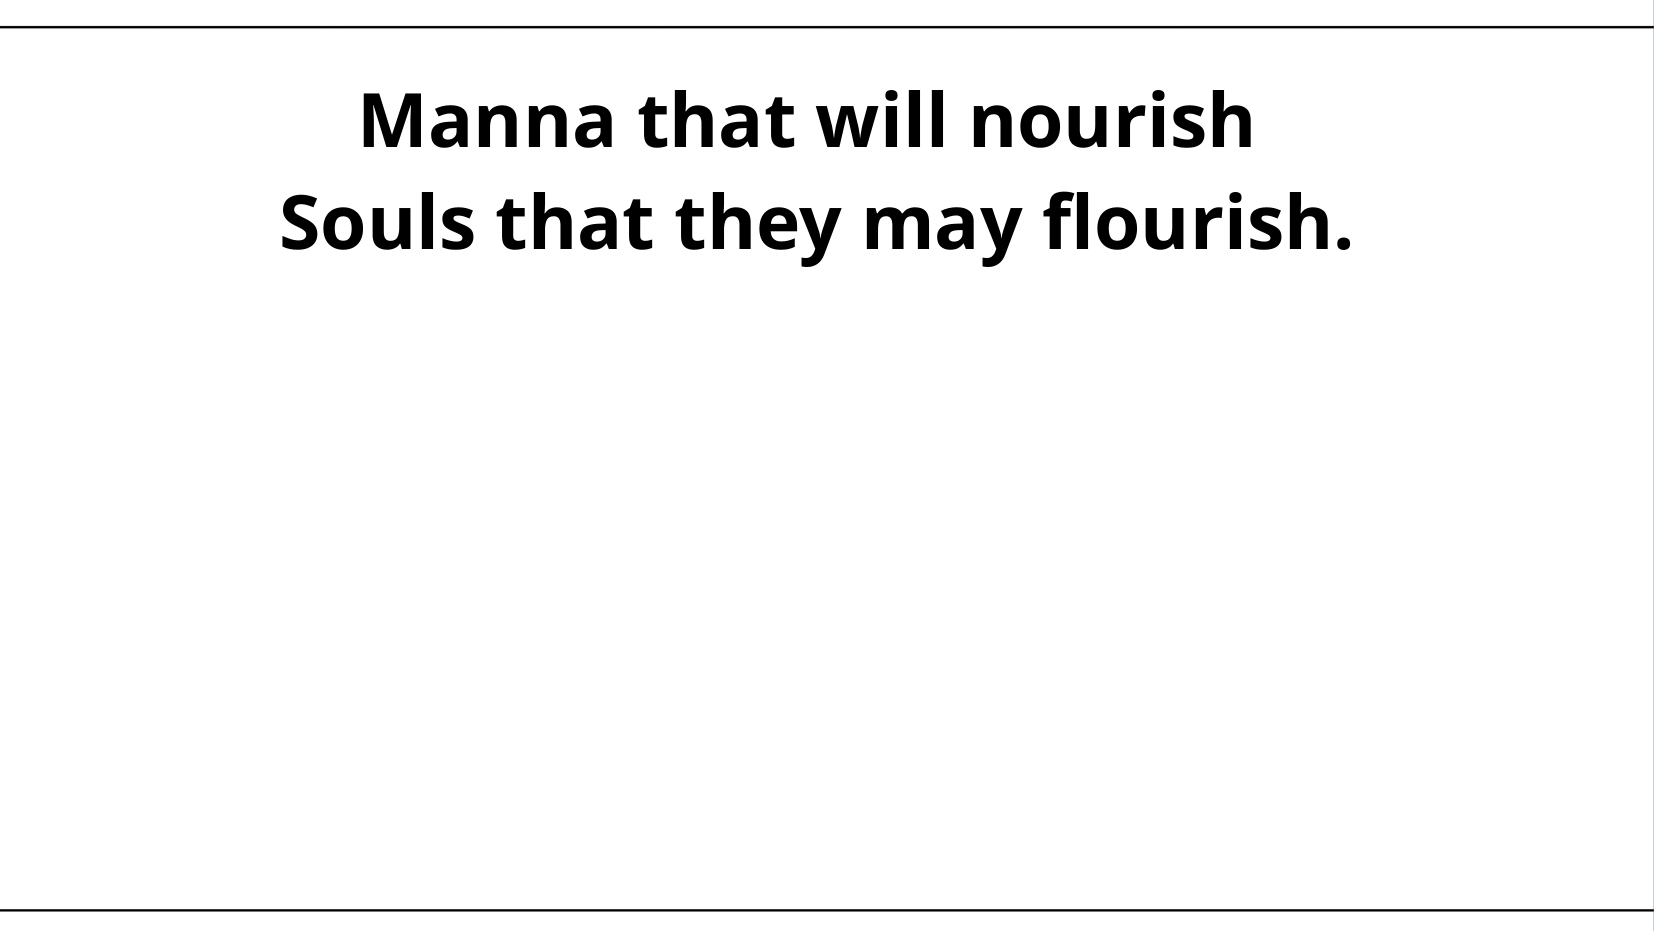

Manna that will nourish
Souls that they may flourish.